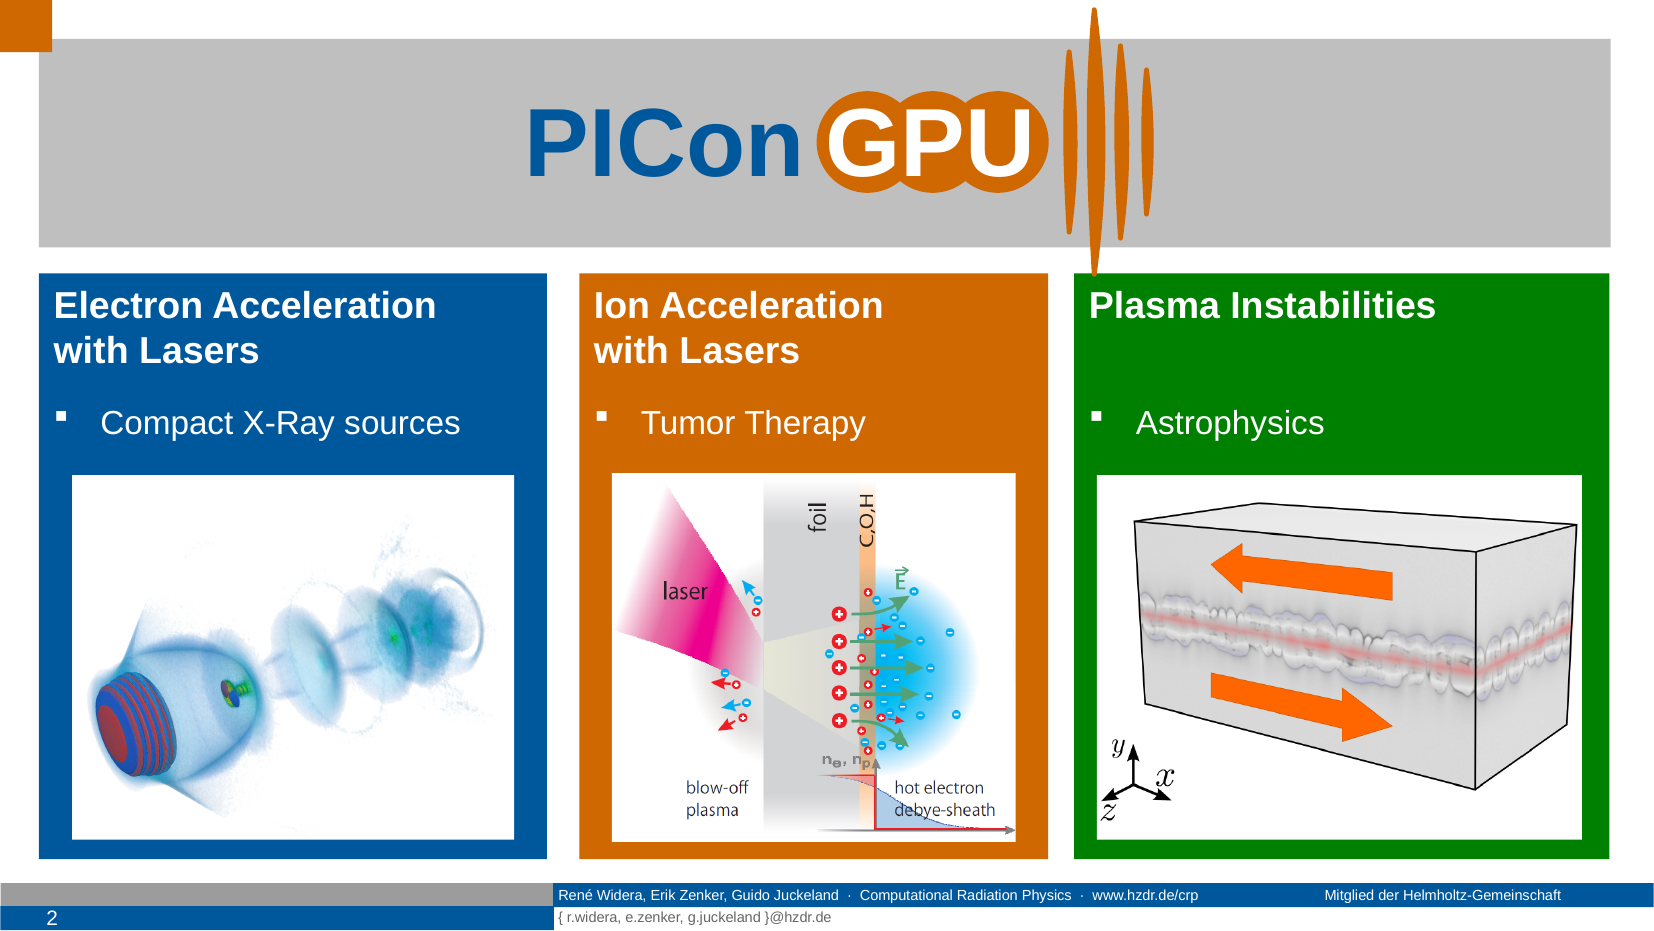

Electron Acceleration
with Lasers
Compact X-Ray sources
Ion Acceleration
with Lasers
Tumor Therapy
Plasma Instabilities
Astrophysics